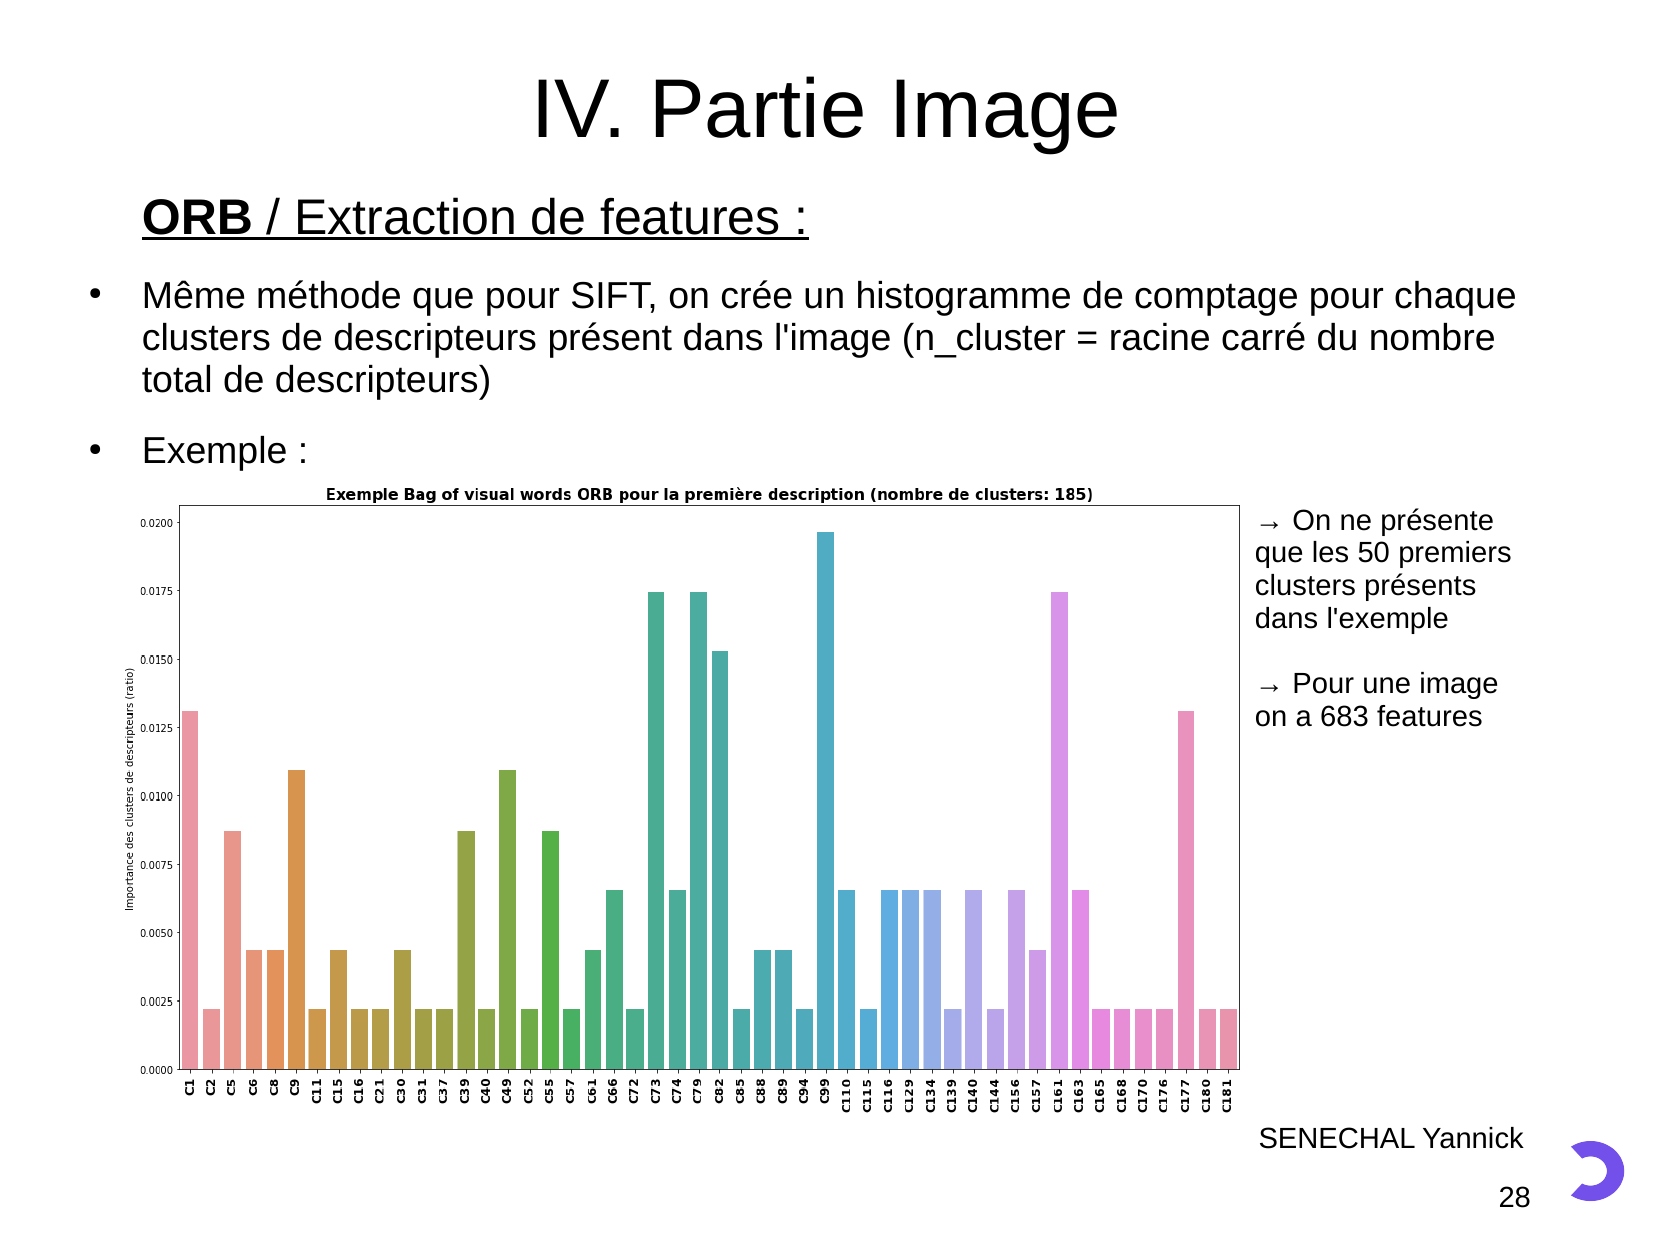

# IV. Partie Image
ORB / Extraction de features :
Même méthode que pour SIFT, on crée un histogramme de comptage pour chaque clusters de descripteurs présent dans l'image (n_cluster = racine carré du nombre total de descripteurs)
Exemple :
→ On ne présente que les 50 premiers clusters présents dans l'exemple
→ Pour une image on a 683 features
SENECHAL Yannick
28